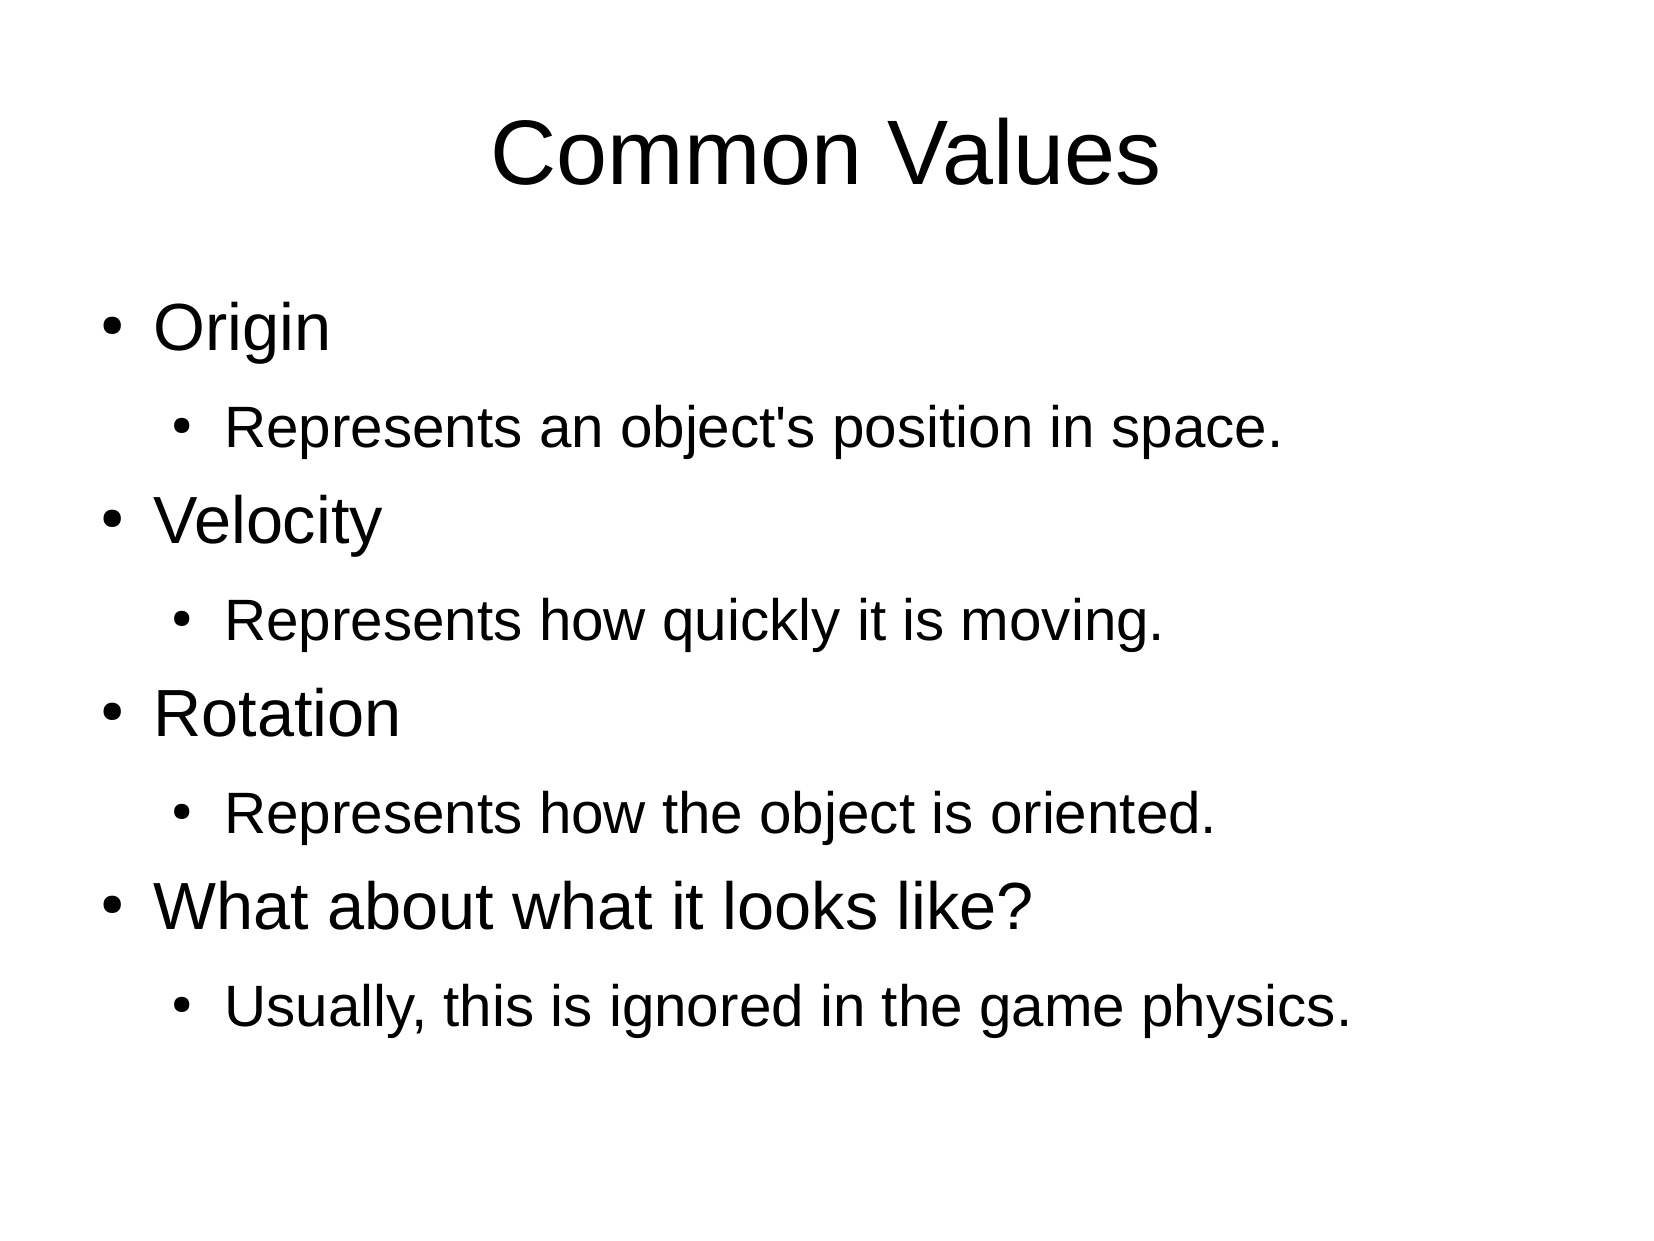

# Common Values
Origin
Represents an object's position in space.
Velocity
Represents how quickly it is moving.
Rotation
Represents how the object is oriented.
What about what it looks like?
Usually, this is ignored in the game physics.